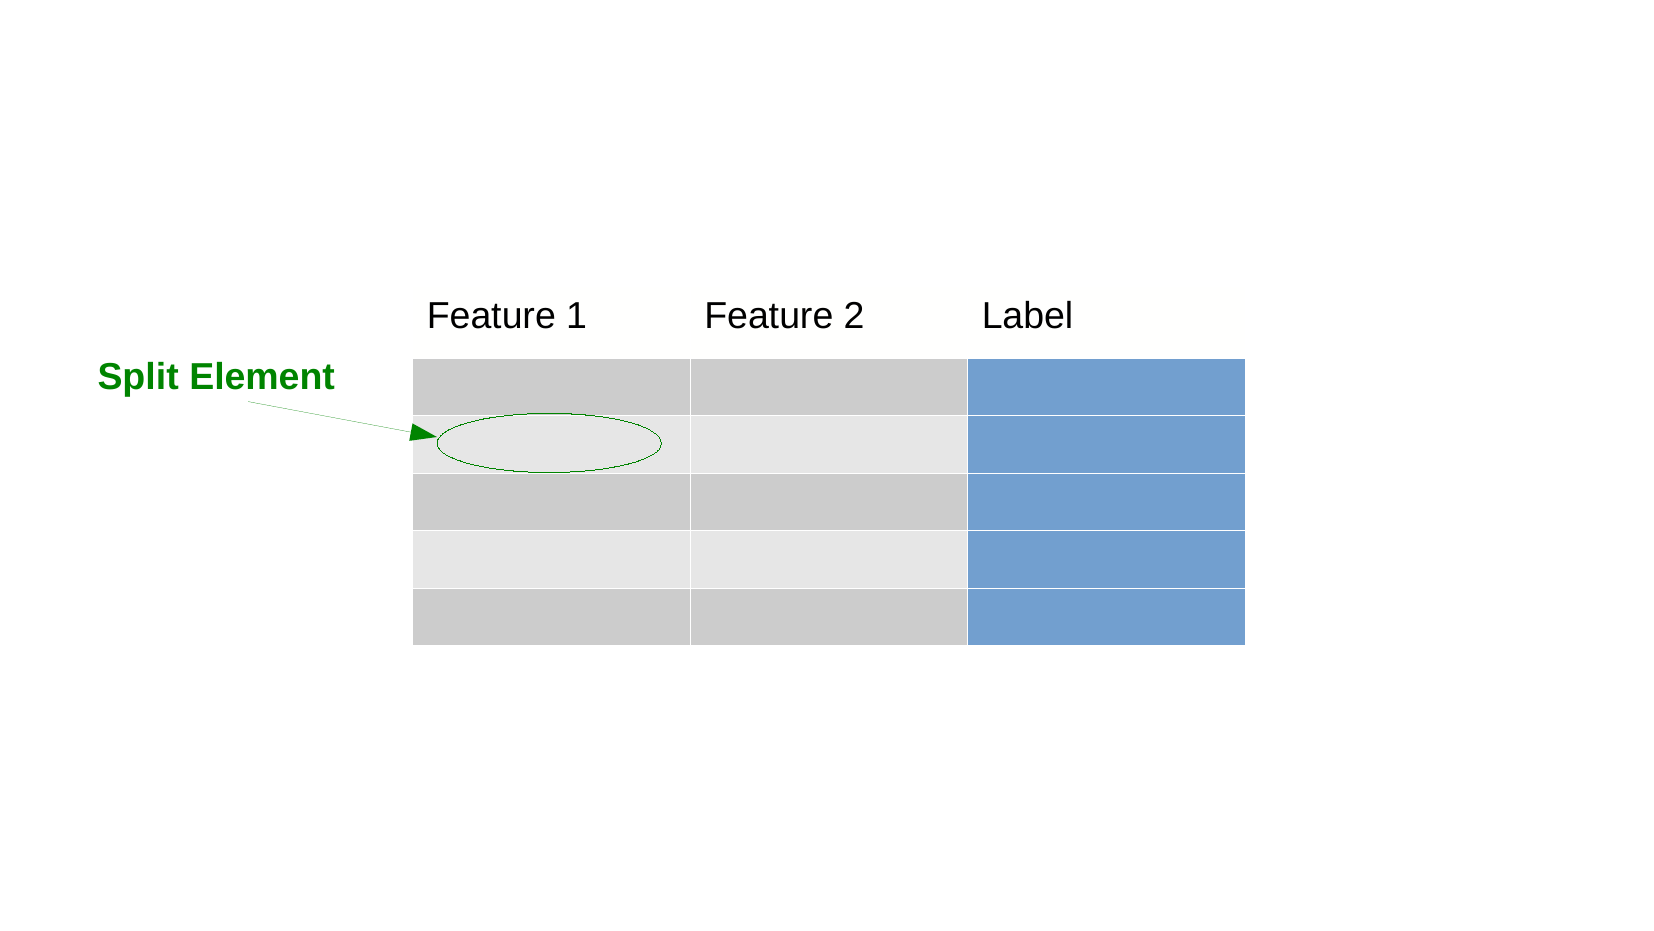

| Feature 1 | Feature 2 | Label |
| --- | --- | --- |
| | | |
| | | |
| | | |
| | | |
| | | |
Split Element